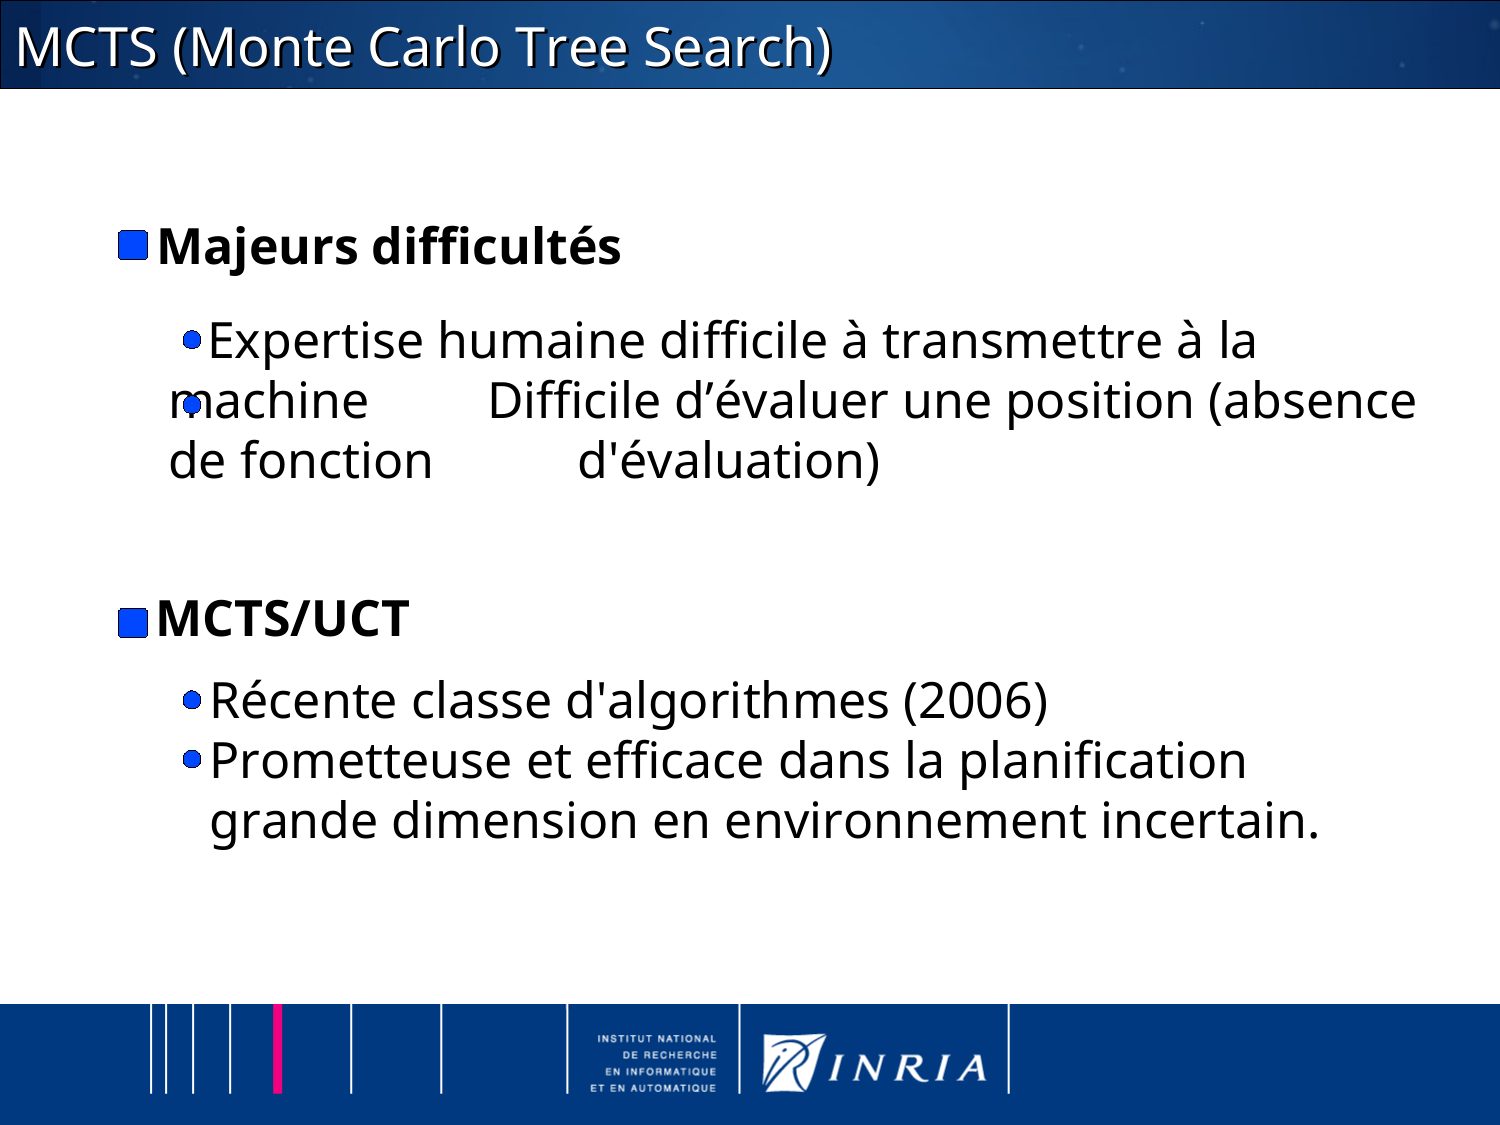

MCTS (Monte Carlo Tree Search)
Majeurs difficultés
 Expertise humaine difficile à transmettre à la machine Difficile d’évaluer une position (absence de fonction d'évaluation)
MCTS/UCT
Récente classe d'algorithmes (2006)
Prometteuse et efficace dans la planification
grande dimension en environnement incertain.